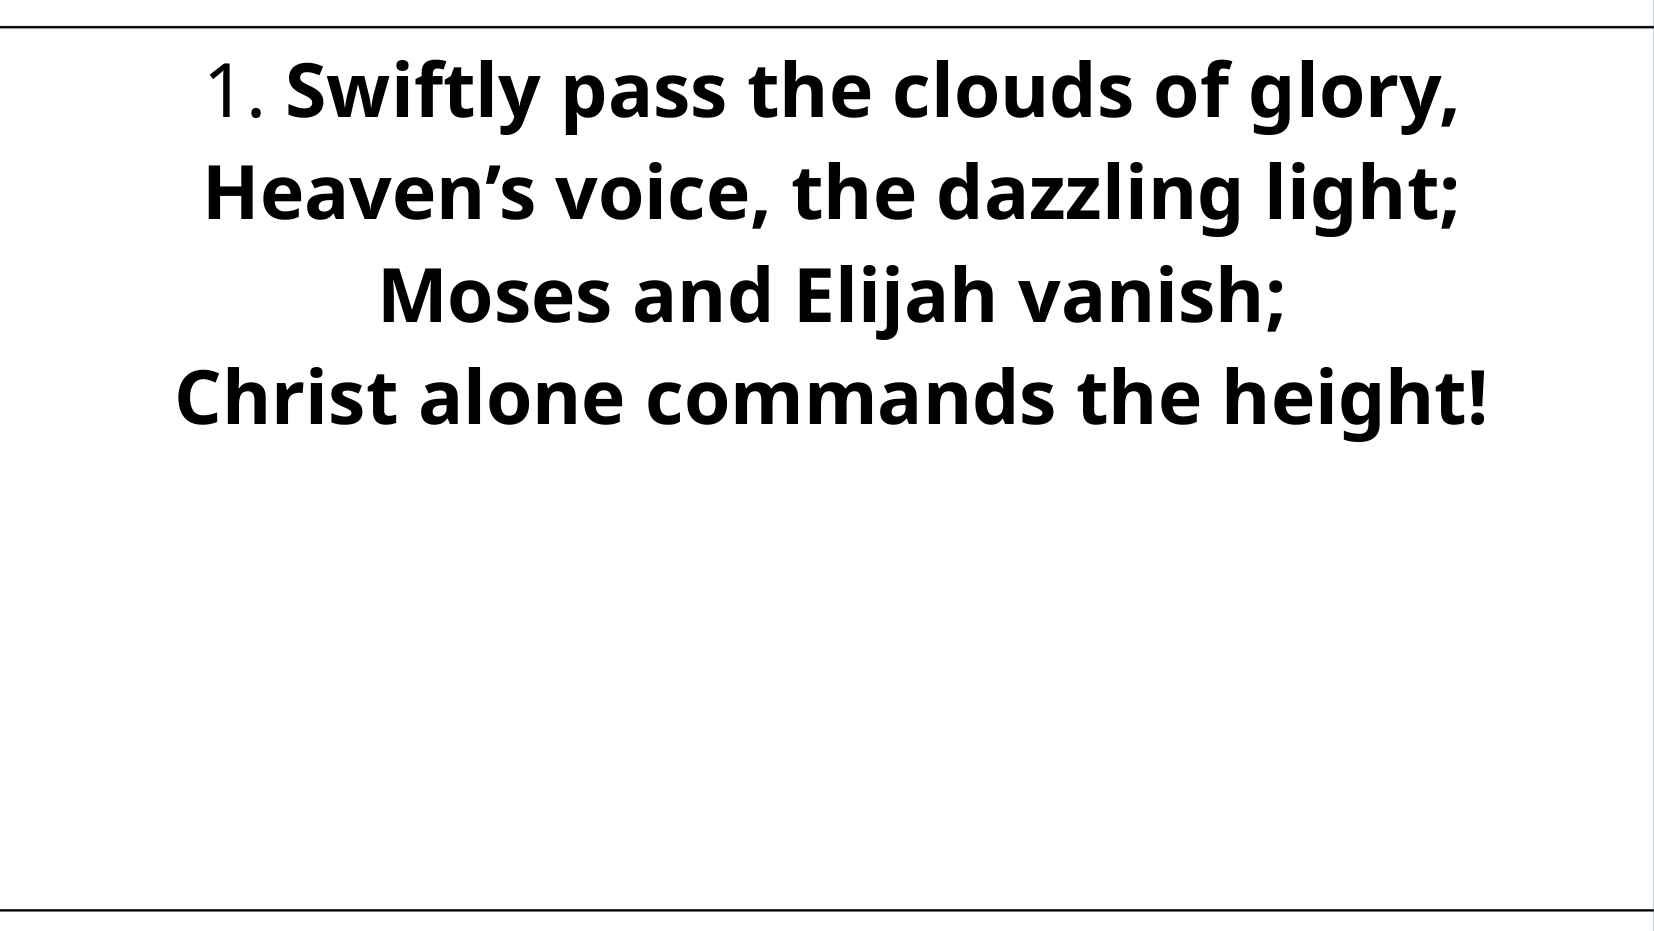

1. Swiftly pass the clouds of glory,
Heaven’s voice, the dazzling light;
Moses and Elijah vanish;
Christ alone commands the height!